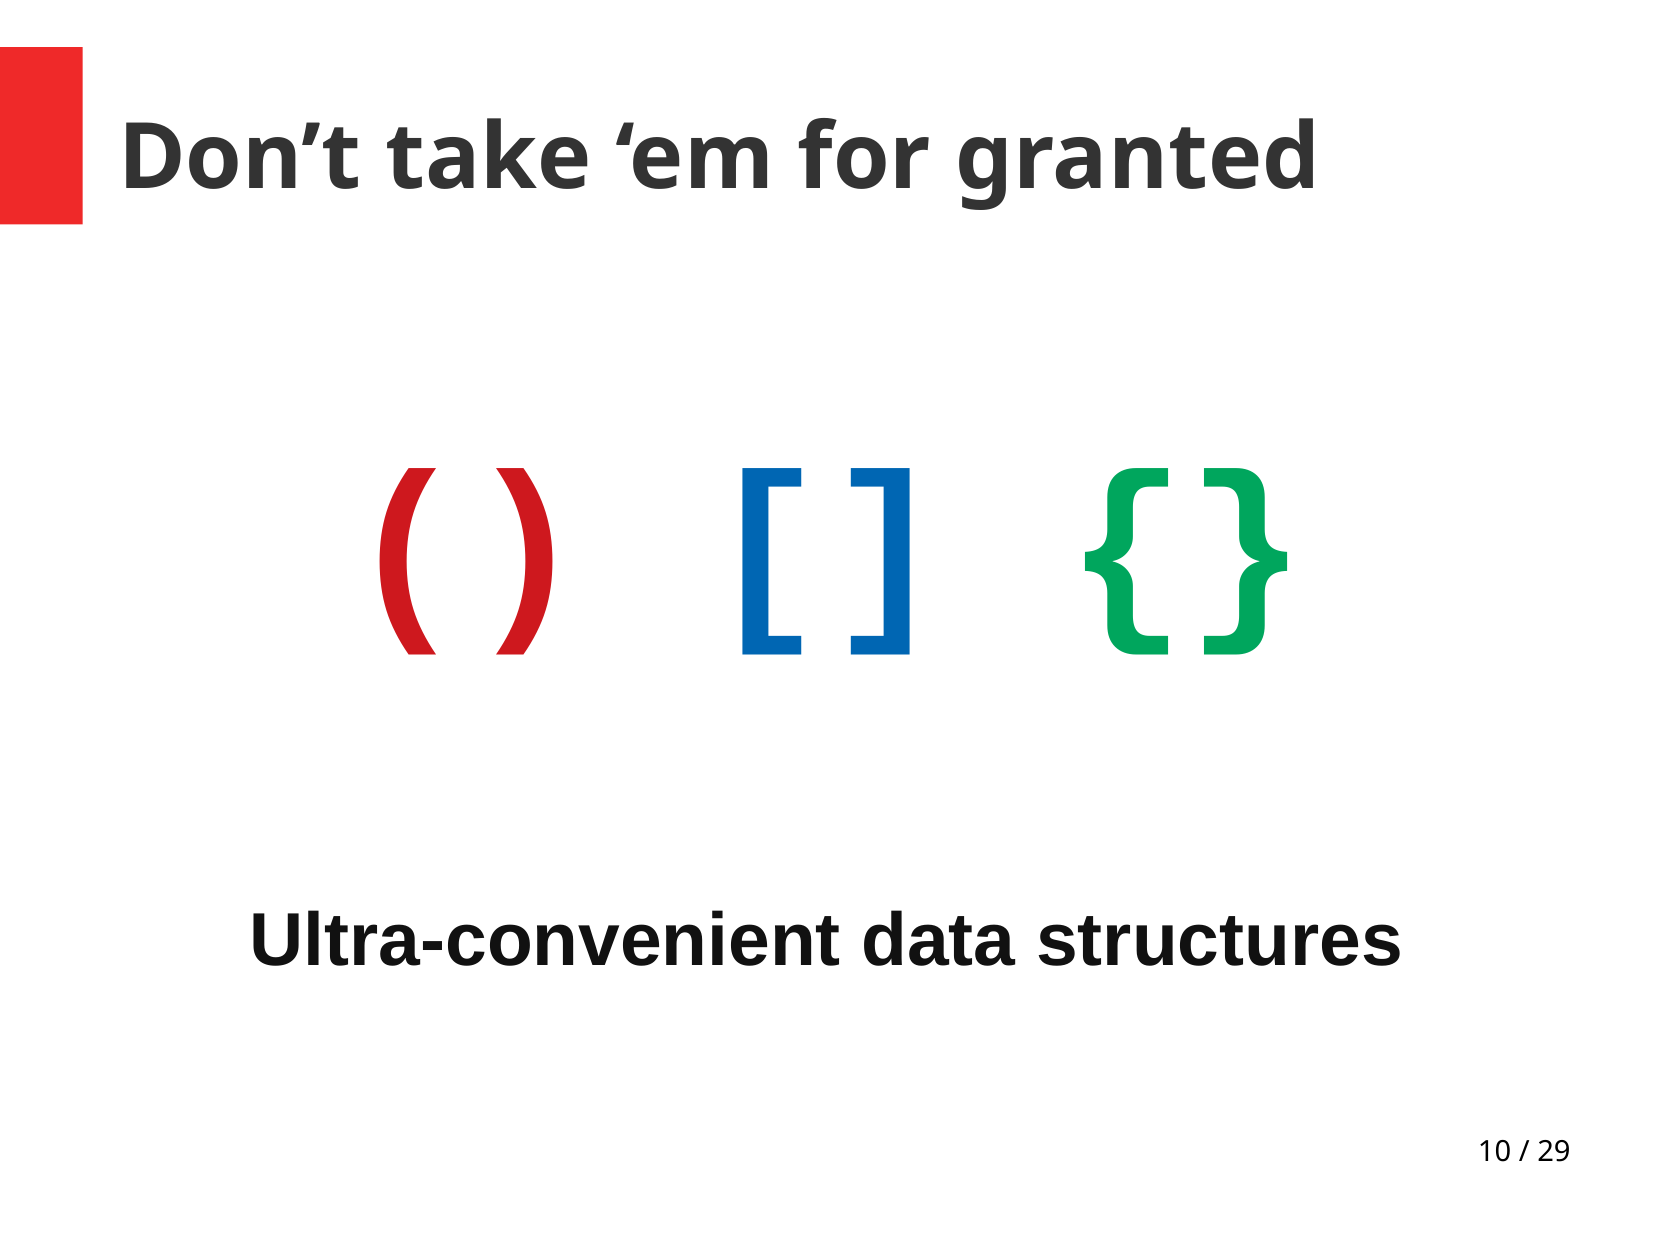

# Don’t take ‘em for granted
() [] {}
Ultra-convenient data structures
10